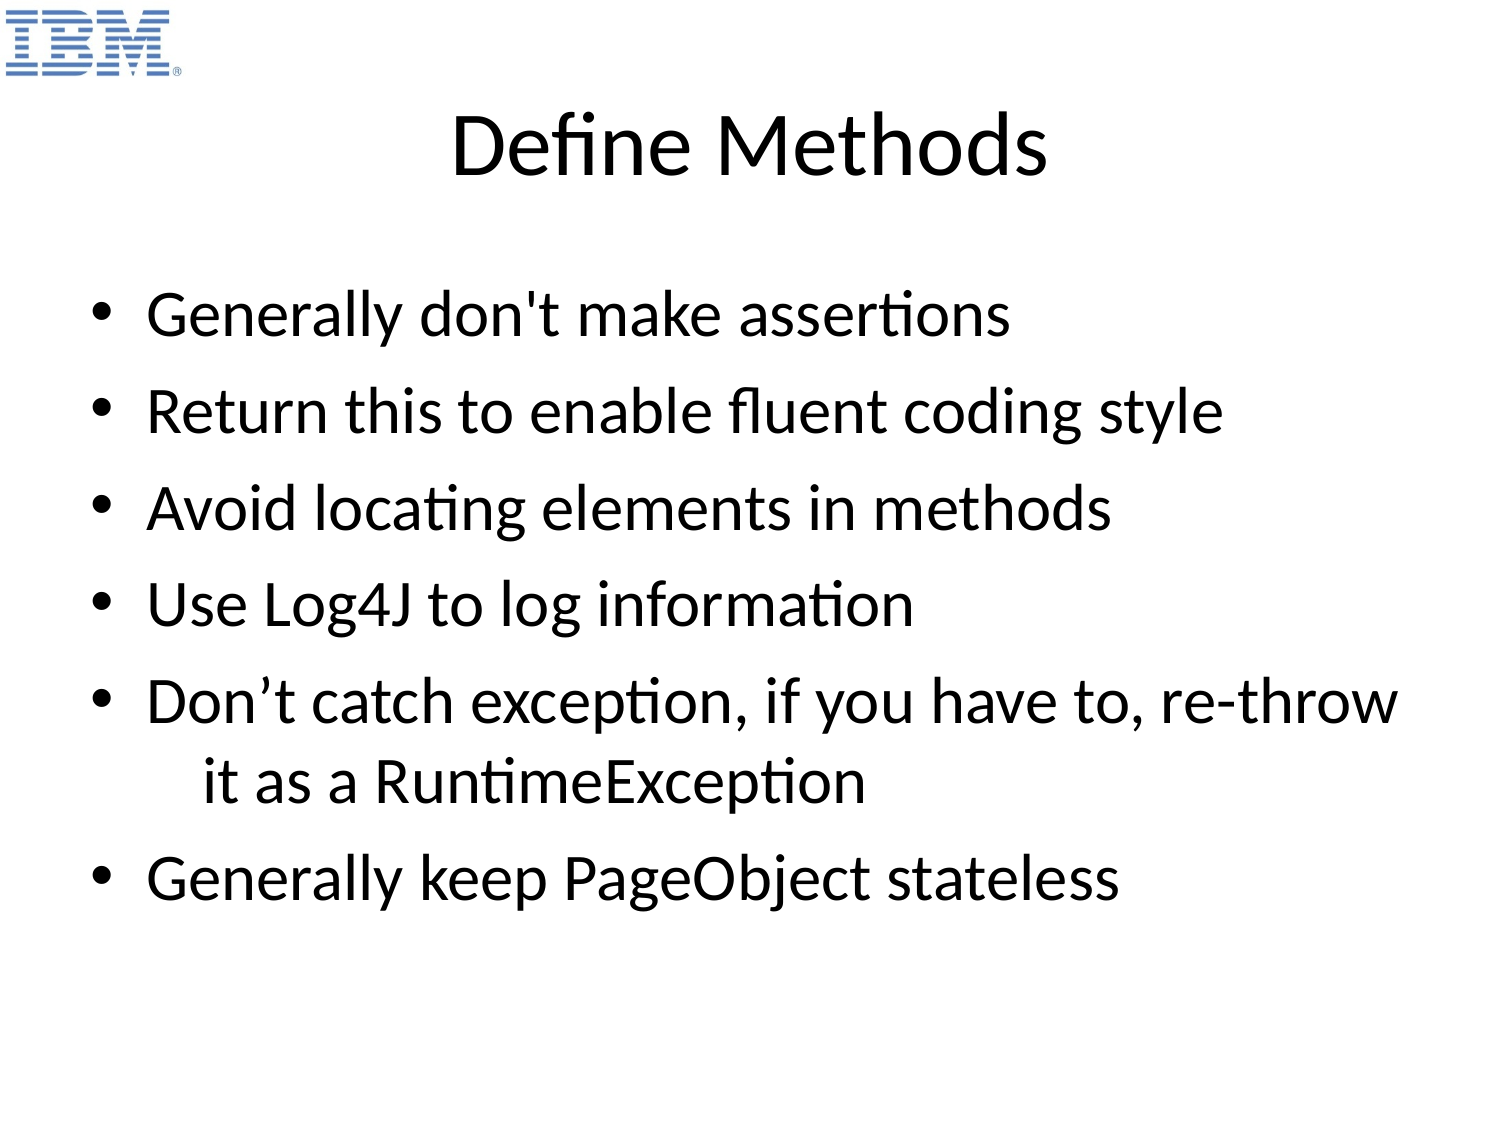

# Define Methods
Generally don't make assertions
Return this to enable fluent coding style
Avoid locating elements in methods
Use Log4J to log information
Don’t catch exception, if you have to, re-throw it as a RuntimeException
Generally keep PageObject stateless